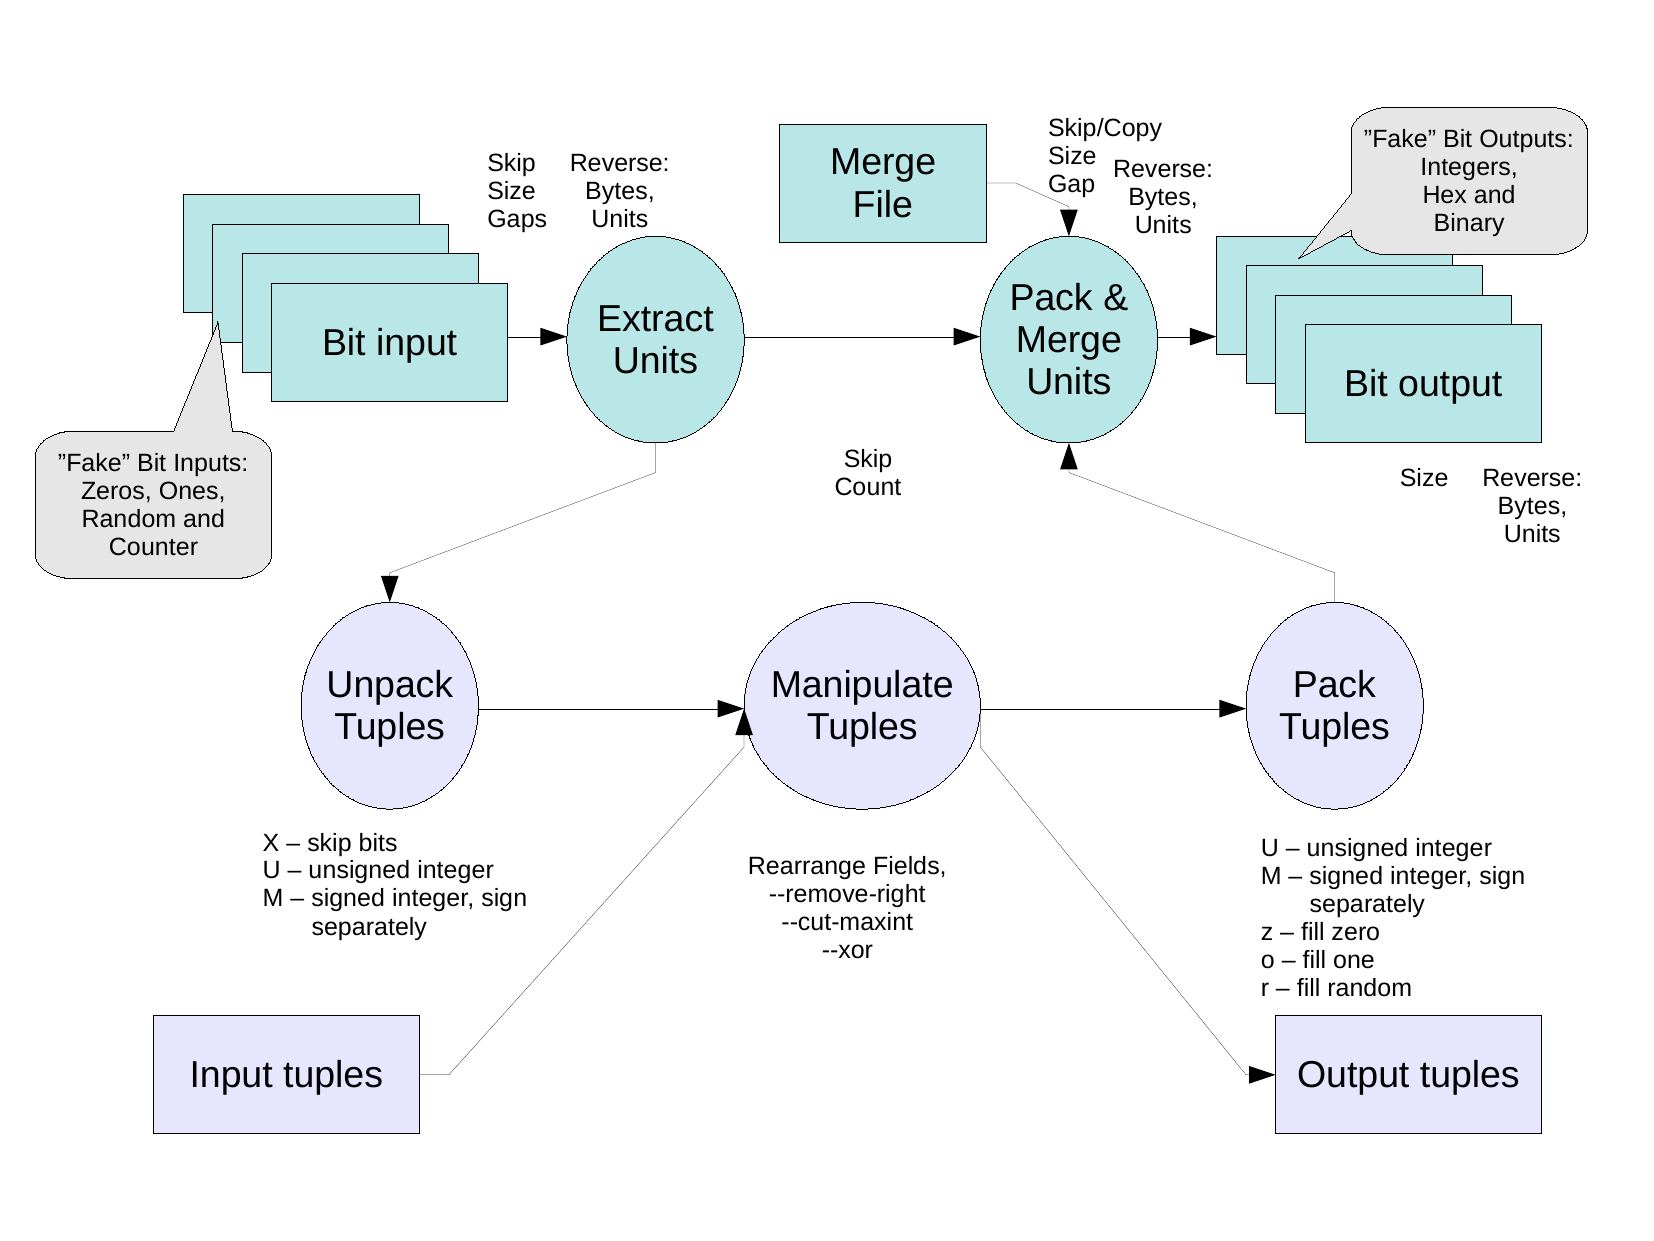

Skip/Copy
Size
Gap
”Fake” Bit Outputs:
Integers,
Hex and
Binary
Merge
File
Skip
Size
Gaps
Reverse:
Bytes,
Units
Reverse:
Bytes,
Units
Bit input
Extract
Units
Pack &
Merge
Units
Bit input
Bit input
Bit output
”Fake” Bit Inputs:
Zeros, Ones,
Random and
Counter
Skip
Count
Size
Reverse:
Bytes,
Units
Unpack
Tuples
Manipulate
Tuples
Pack
Tuples
X – skip bits
U – unsigned integer
M – signed integer, sign separately
U – unsigned integer
M – signed integer, sign separately
z – fill zero
o – fill one
r – fill random
Rearrange Fields,
--remove-right
--cut-maxint
--xor
Input tuples
Output tuples